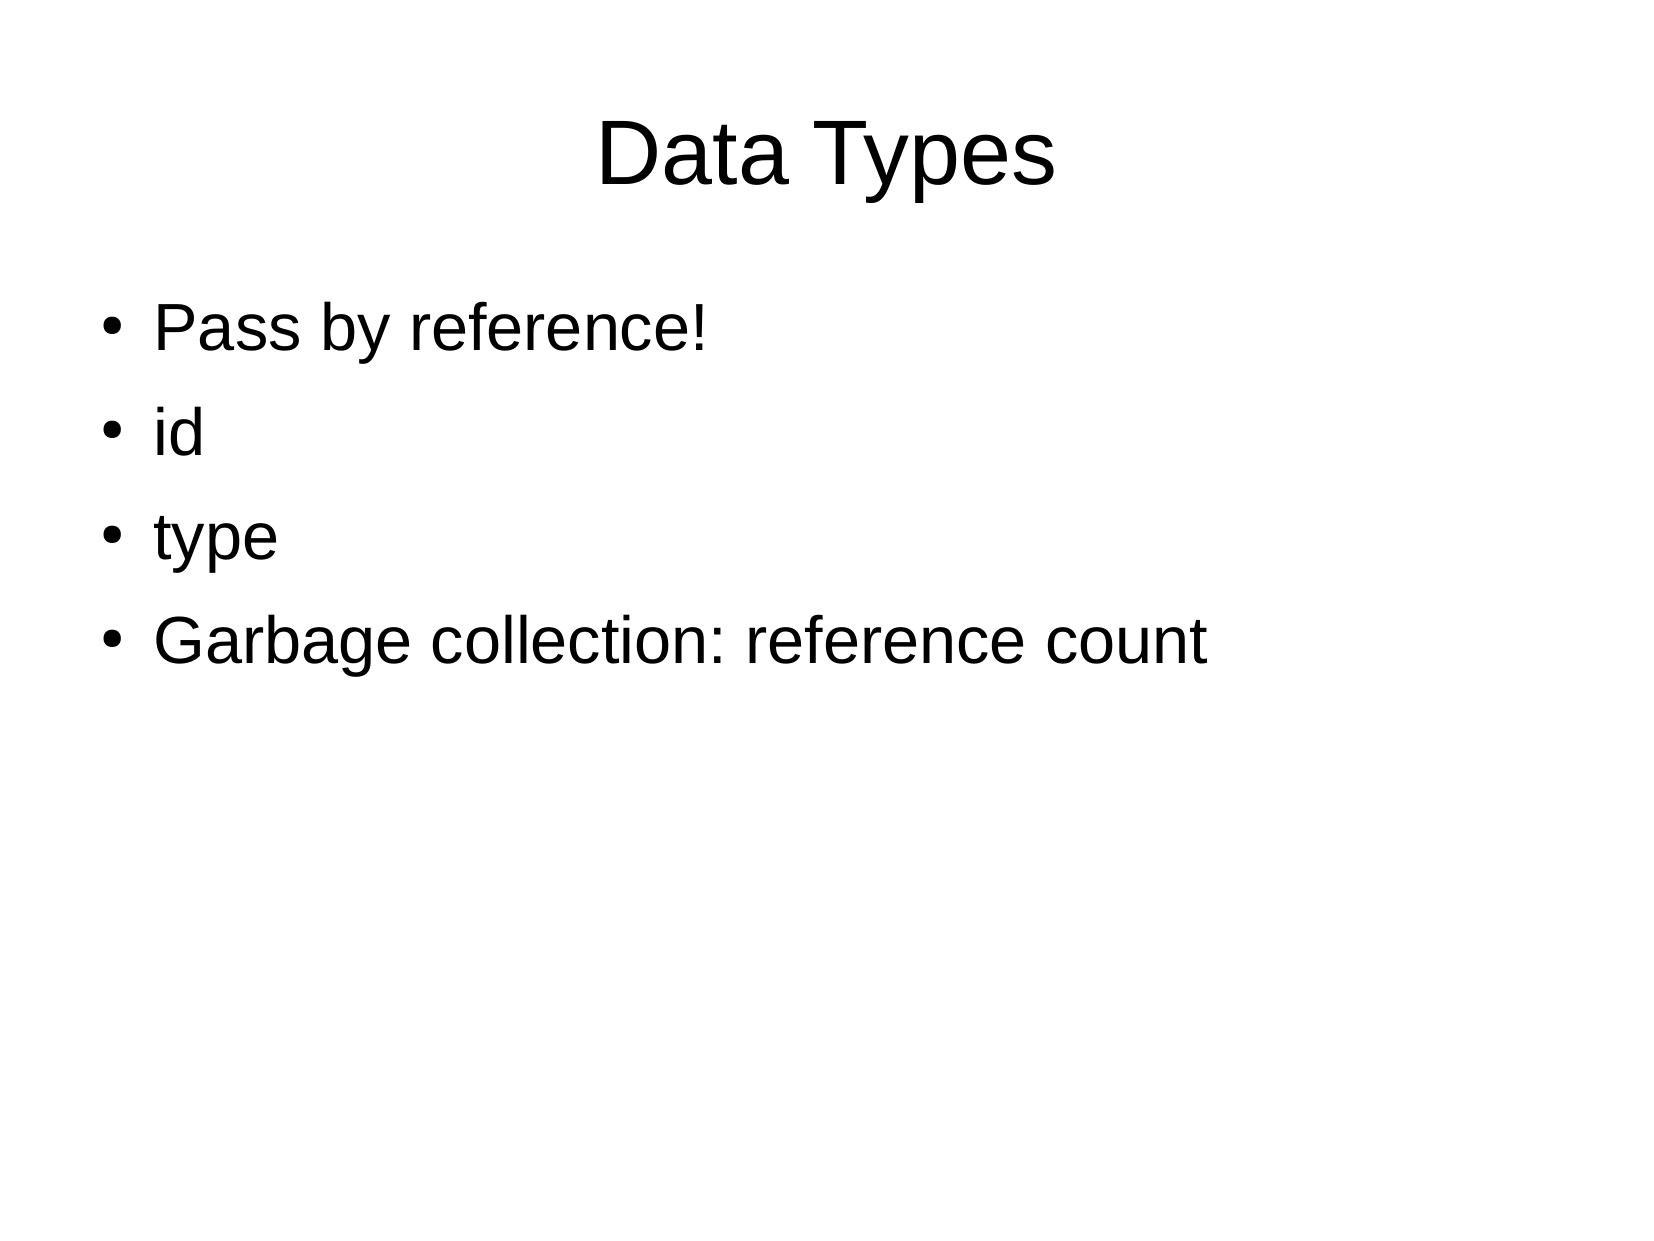

# Data Types
Pass by reference!
id
type
Garbage collection: reference count